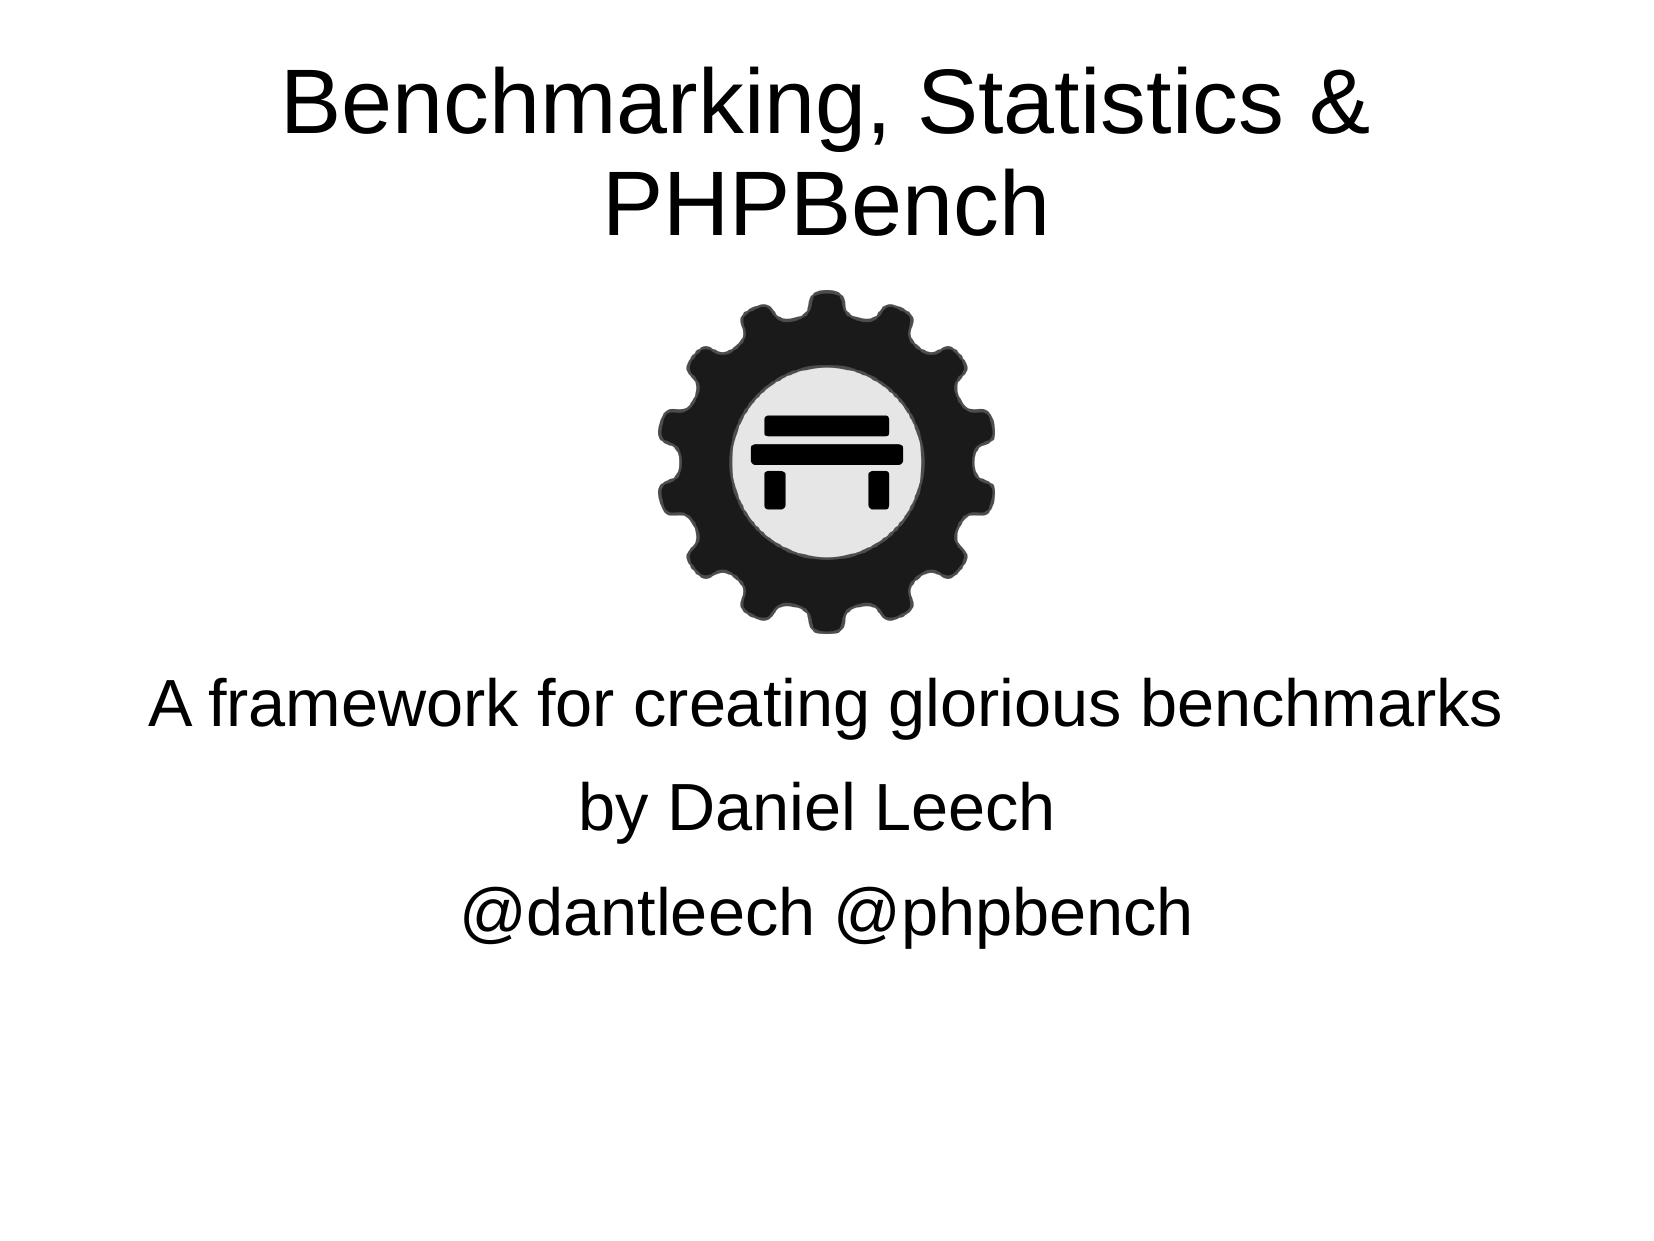

# Benchmarking, Statistics & PHPBench
A framework for creating glorious benchmarks
by Daniel Leech
@dantleech @phpbench